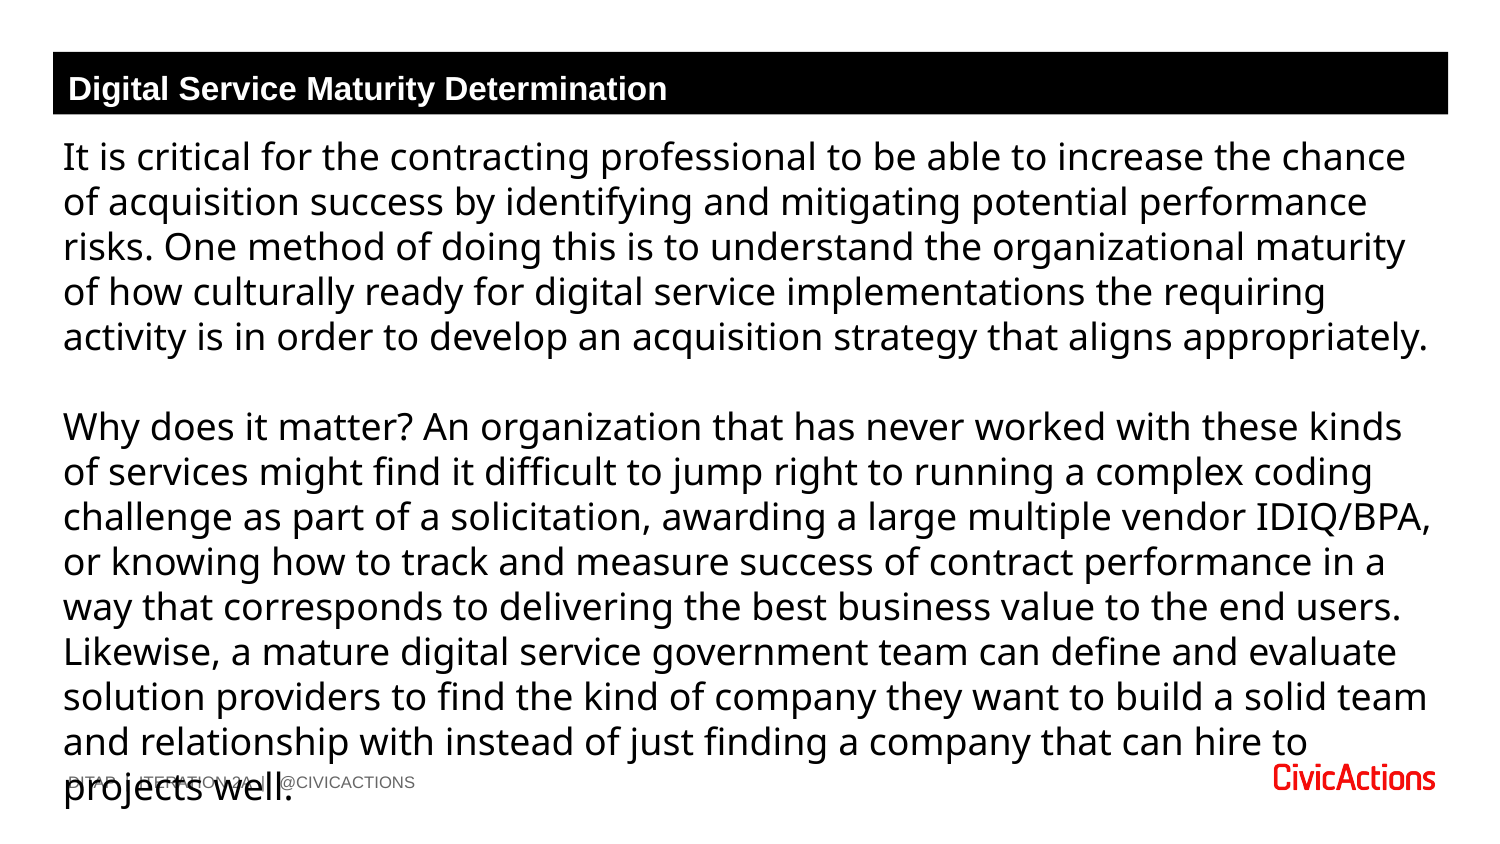

# Digital Service Maturity Determination
It is critical for the contracting professional to be able to increase the chance of acquisition success by identifying and mitigating potential performance risks. One method of doing this is to understand the organizational maturity of how culturally ready for digital service implementations the requiring activity is in order to develop an acquisition strategy that aligns appropriately.
Why does it matter? An organization that has never worked with these kinds of services might find it difficult to jump right to running a complex coding challenge as part of a solicitation, awarding a large multiple vendor IDIQ/BPA, or knowing how to track and measure success of contract performance in a way that corresponds to delivering the best business value to the end users. Likewise, a mature digital service government team can define and evaluate solution providers to find the kind of company they want to build a solid team and relationship with instead of just finding a company that can hire to projects well.